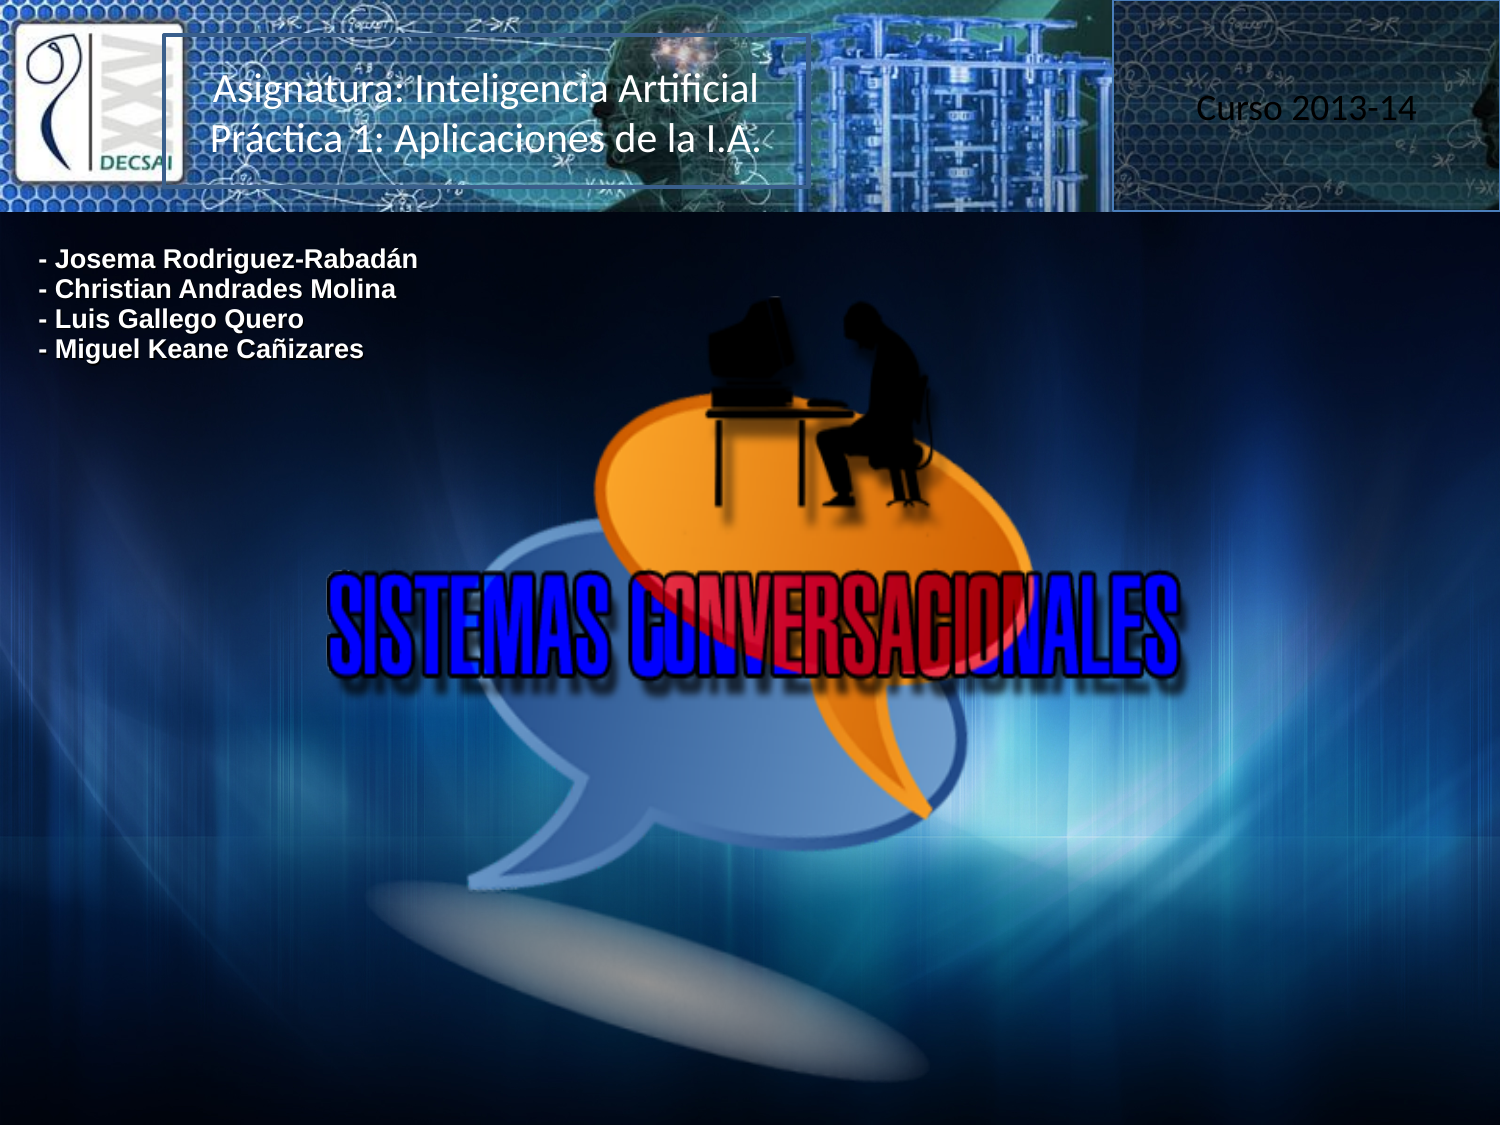

- Josema Rodriguez-Rabadán
- Christian Andrades Molina
- Luis Gallego Quero
- Miguel Keane Cañizares